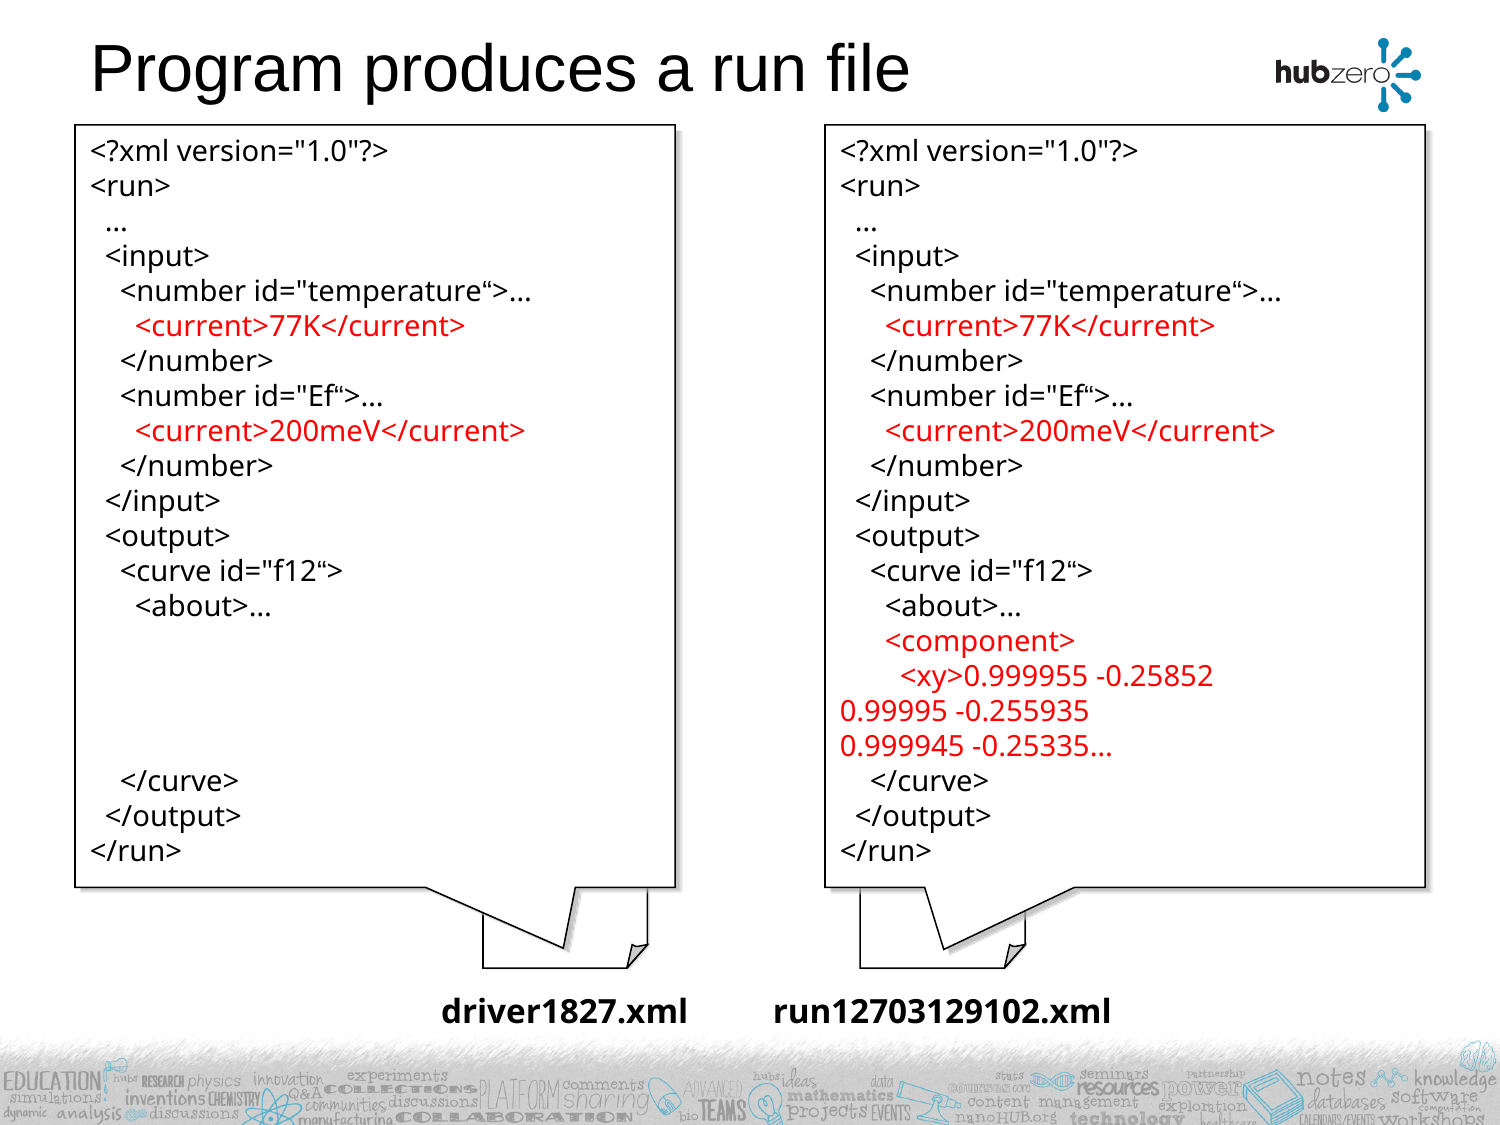

Program produces a run file
<?xml version="1.0"?>
<run>
 …
 <input>
 <number id="temperature“>…
 <current>77K</current>
 </number>
 <number id="Ef“>…
 <current>200meV</current>
 </number>
 </input>
 <output>
 <curve id="f12“>
 <about>…
 </curve>
 </output>
</run>
<?xml version="1.0"?>
<run>
 …
 <input>
 <number id="temperature“>…
 <current>77K</current>
 </number>
 <number id="Ef“>…
 <current>200meV</current>
 </number>
 </input>
 <output>
 <curve id="f12“>
 <about>…
 <component>
 <xy>0.999955 -0.25852
0.99995 -0.255935
0.999945 -0.25335…
 </curve>
 </output>
</run>
<XML>
driver1827.xml
<XML>
run12703129102.xml